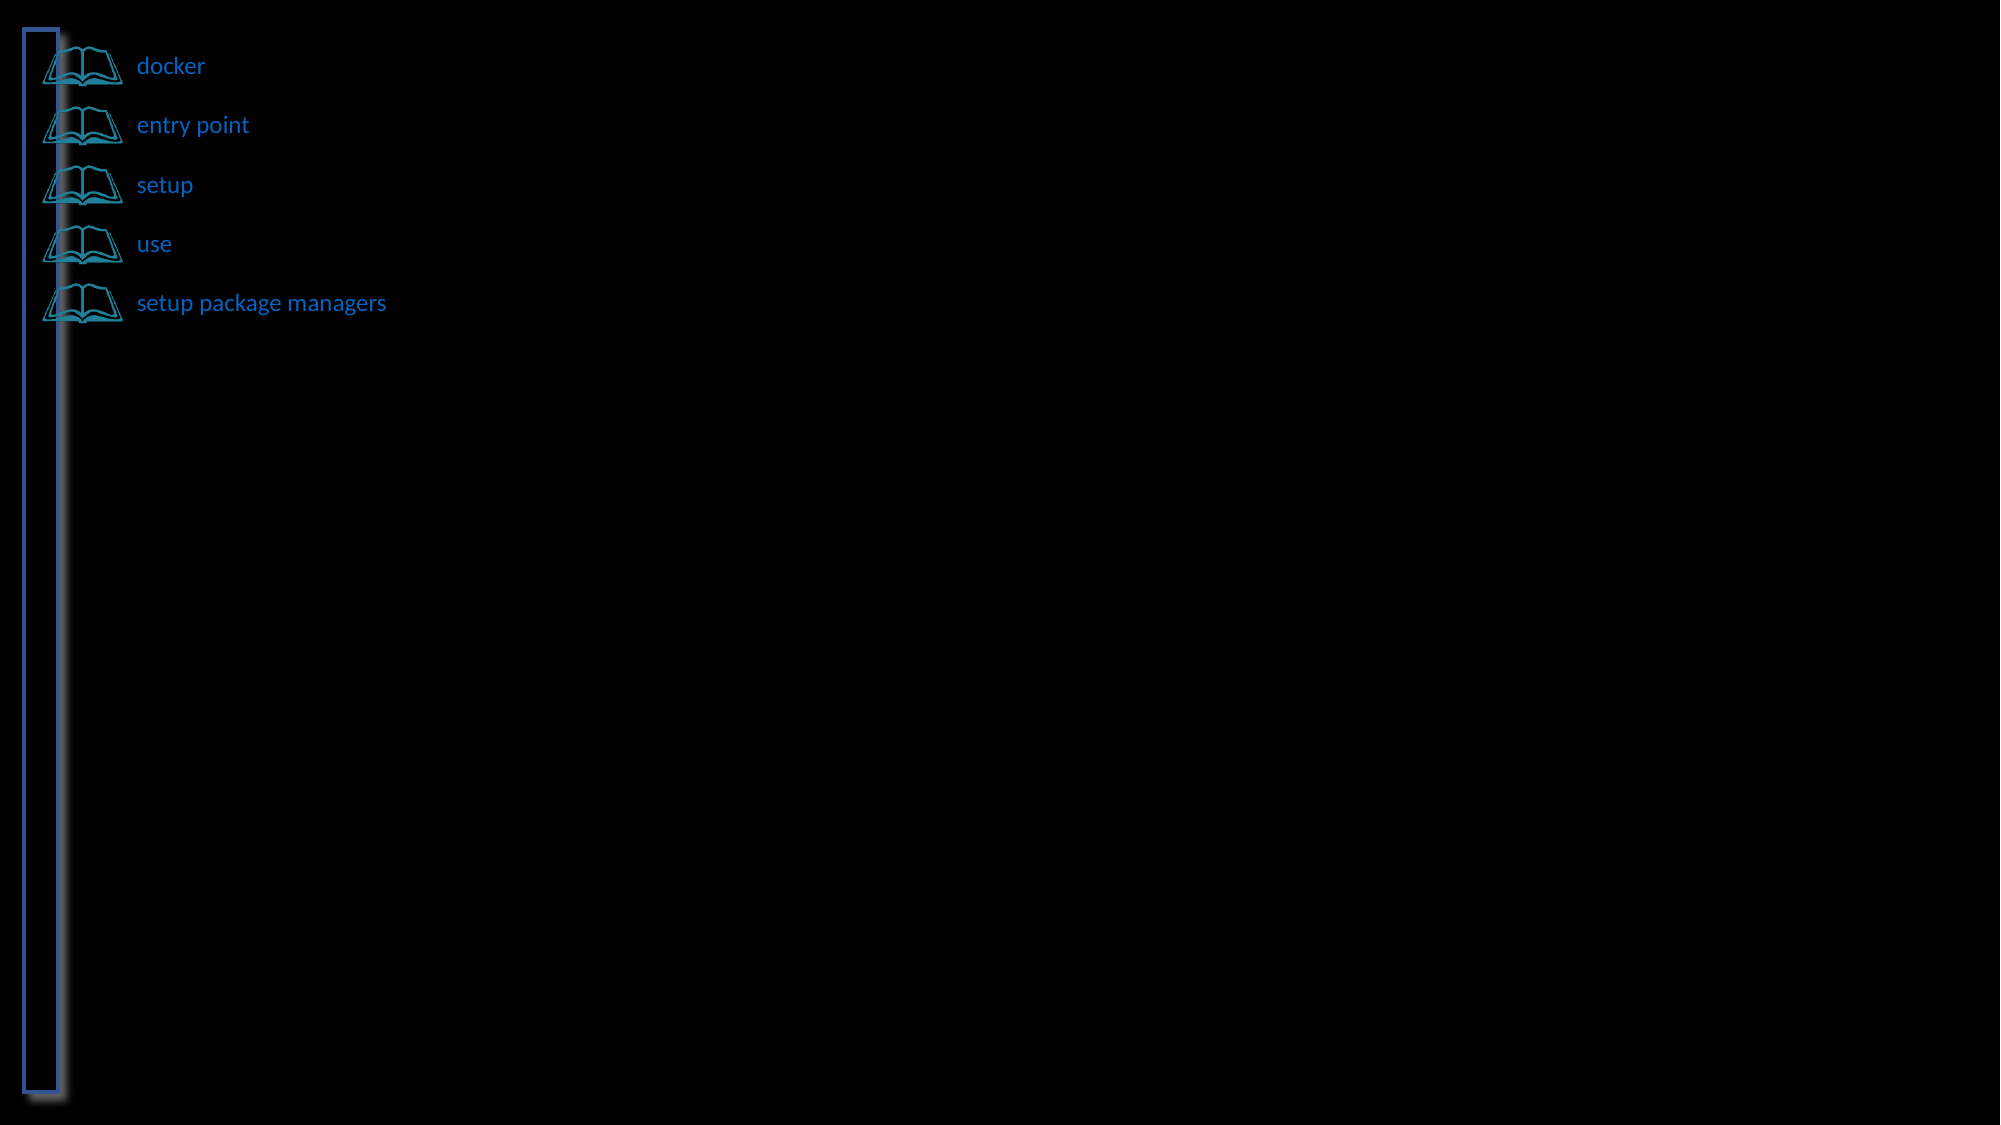

# 1.1 index
docker
entry point
setup
use
setup package managers